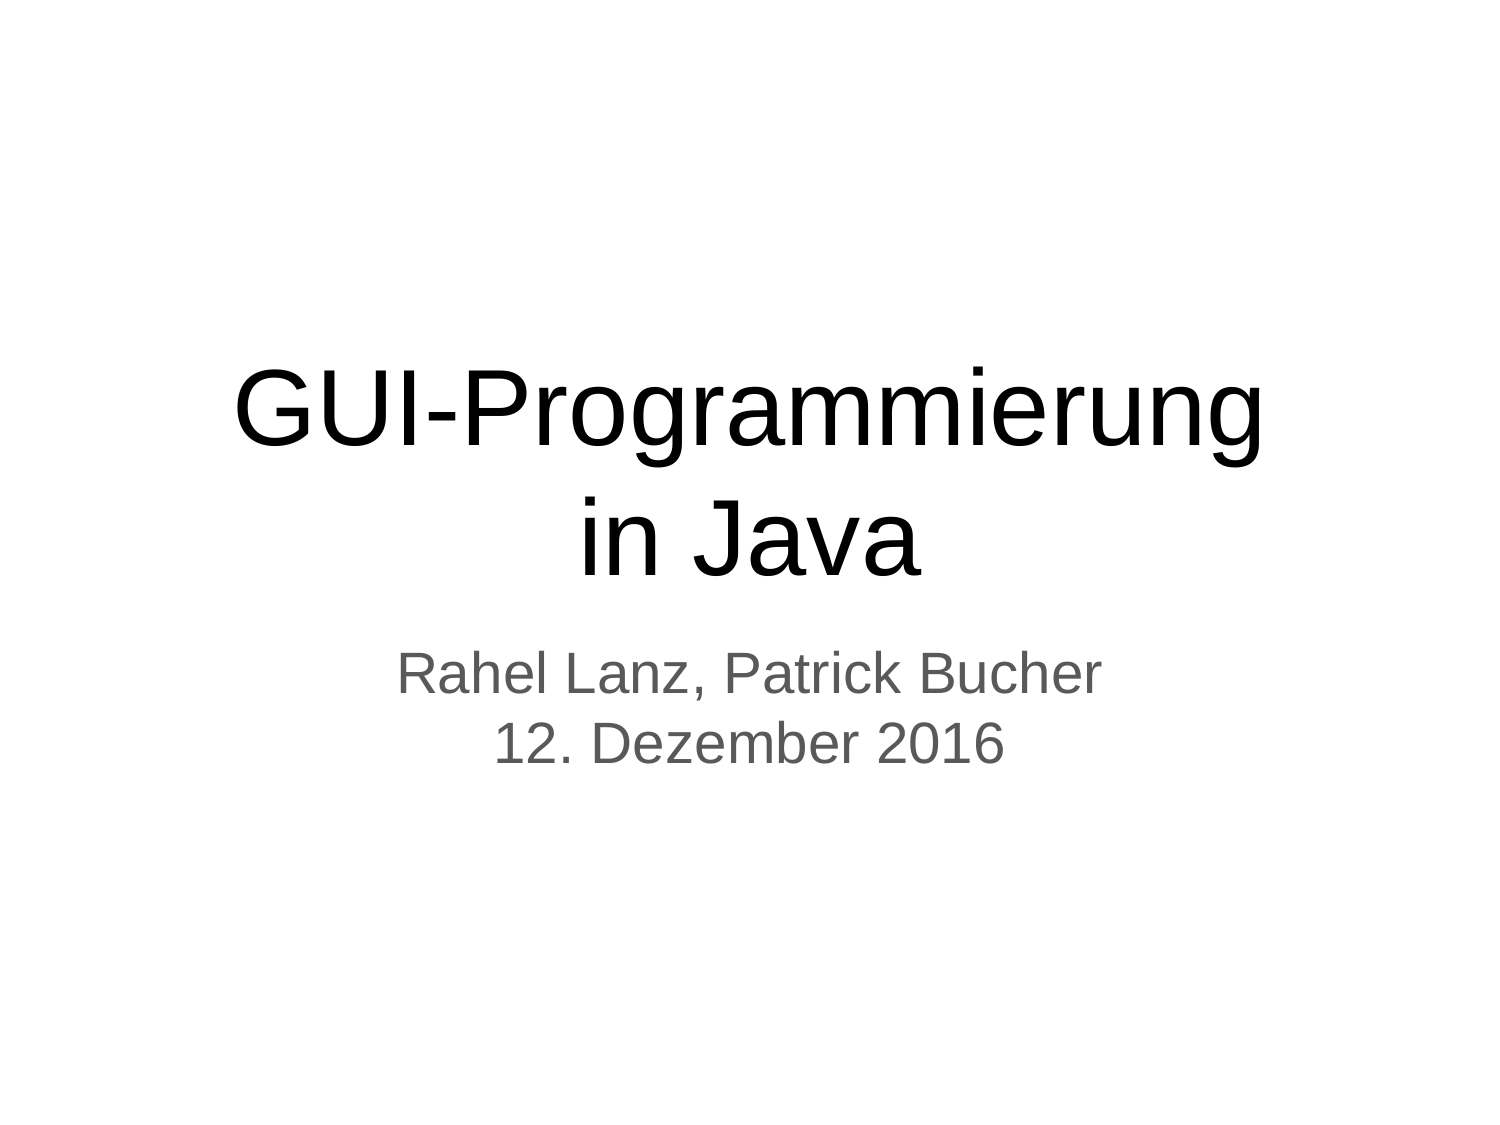

# GUI-Programmierung in Java
Rahel Lanz, Patrick Bucher
12. Dezember 2016